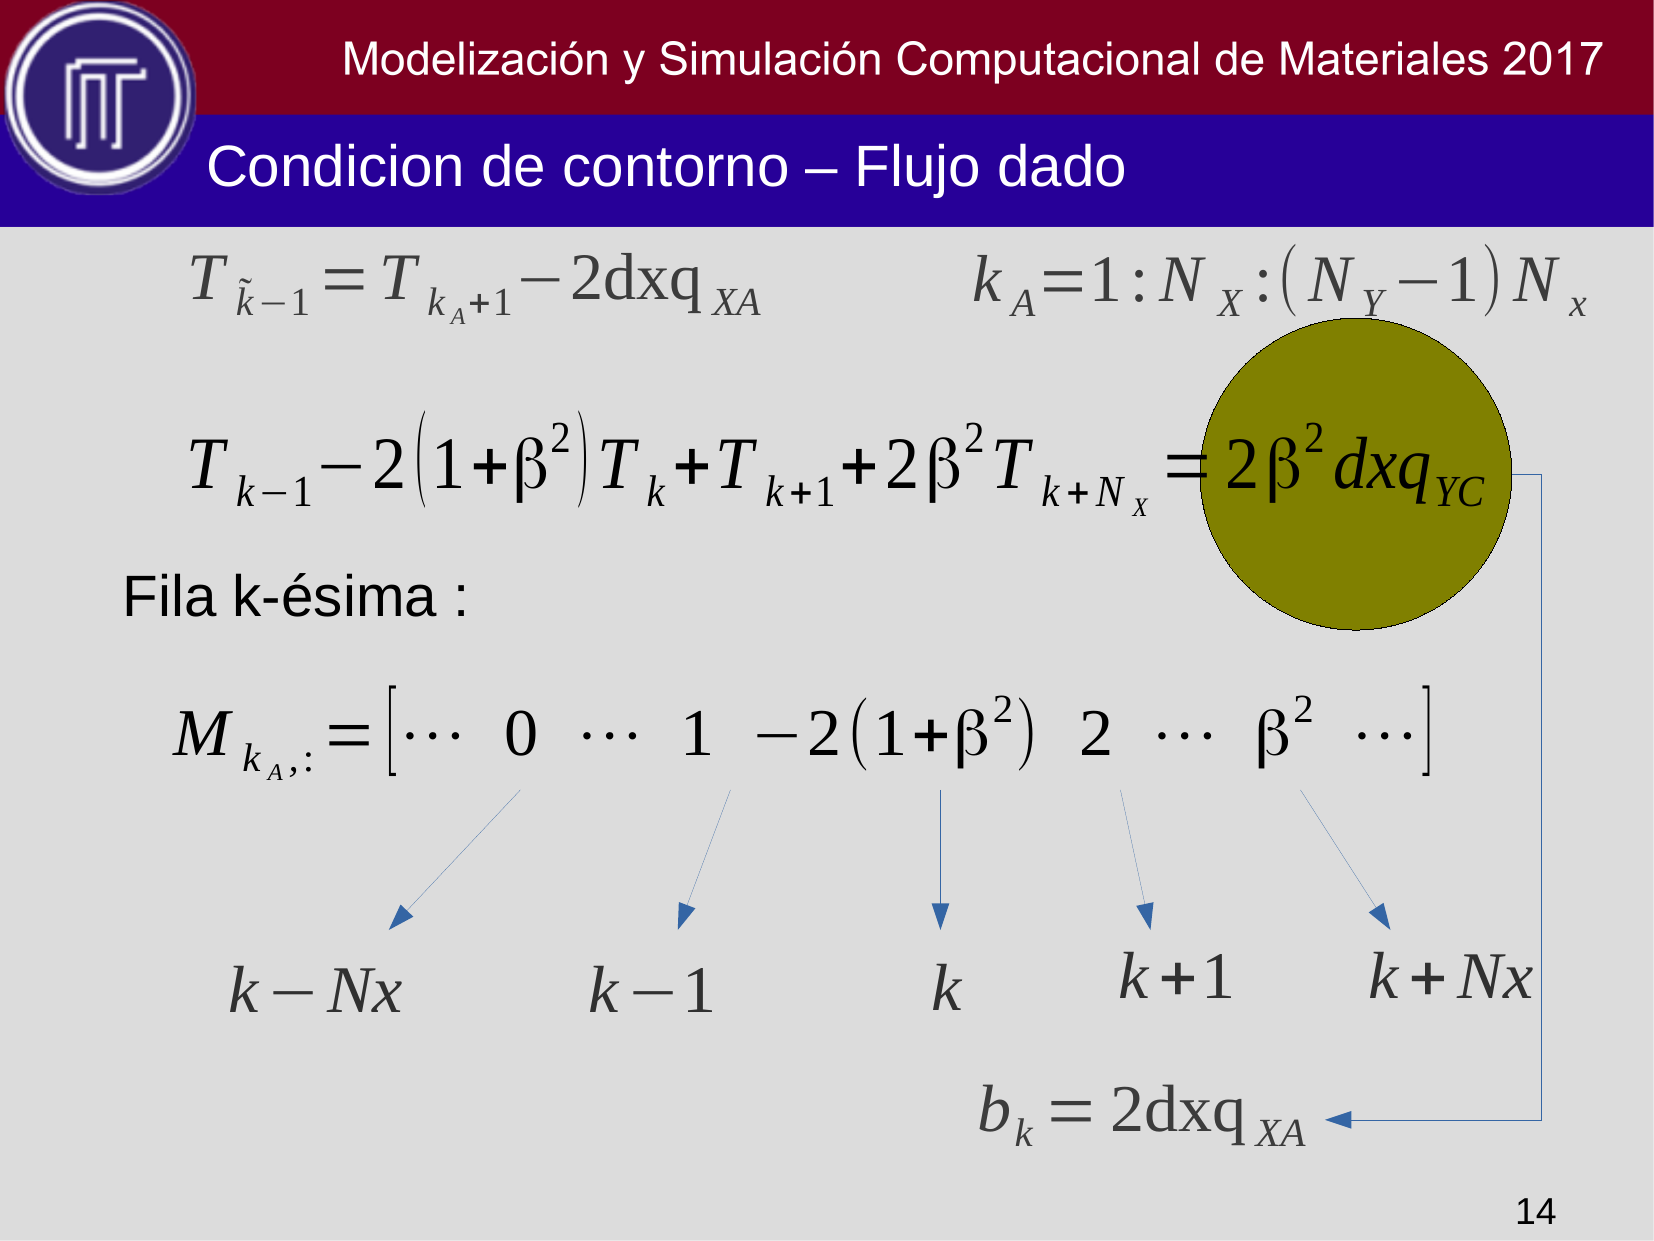

Condicion de contorno – Flujo dado
Fila k-ésima :